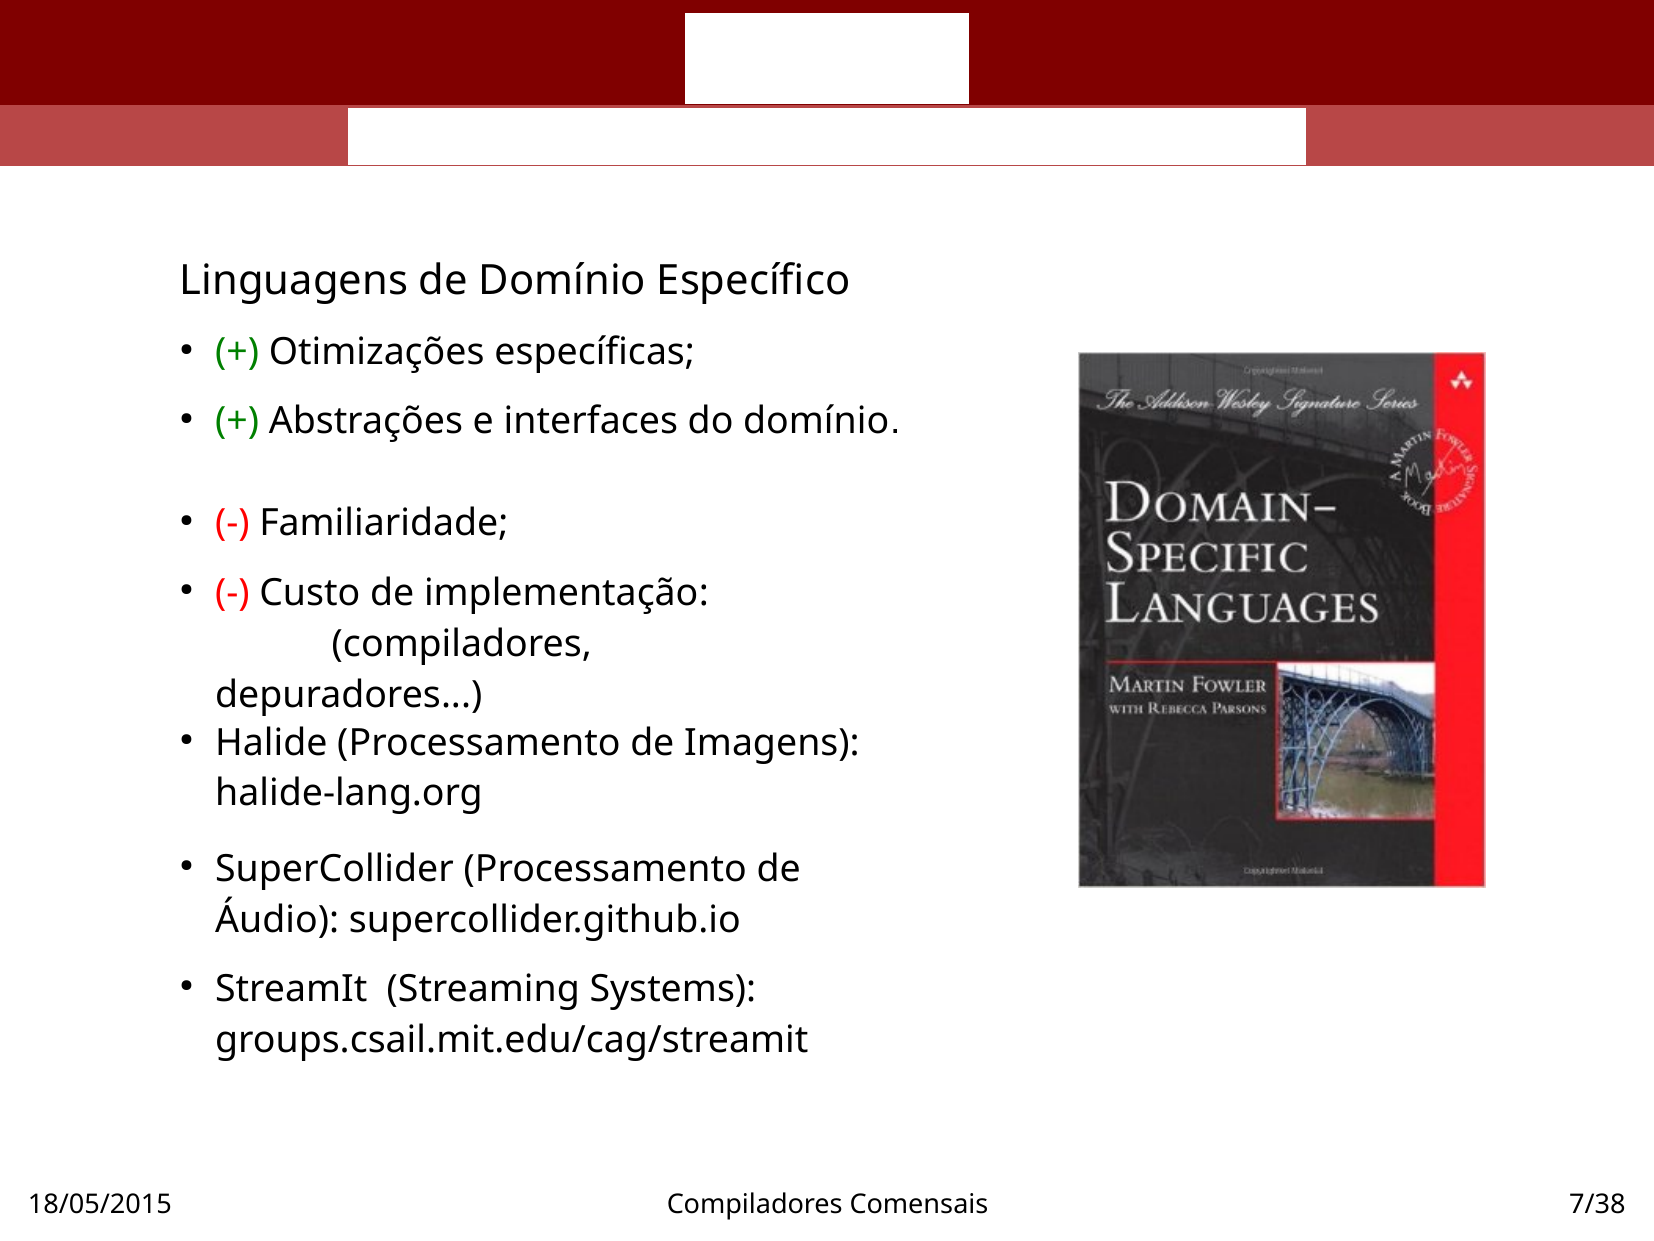

# Contexto
Linguagens de Domínio Específico vs. Bibliotecas
Linguagens de Domínio Específico
(+) Otimizações específicas;
(+) Abstrações e interfaces do domínio.
(-) Familiaridade;
(-) Custo de implementação: (compiladores, depuradores...)
Halide (Processamento de Imagens): halide-lang.org
SuperCollider (Processamento de Áudio): supercollider.github.io
StreamIt (Streaming Systems): groups.csail.mit.edu/cag/streamit
7